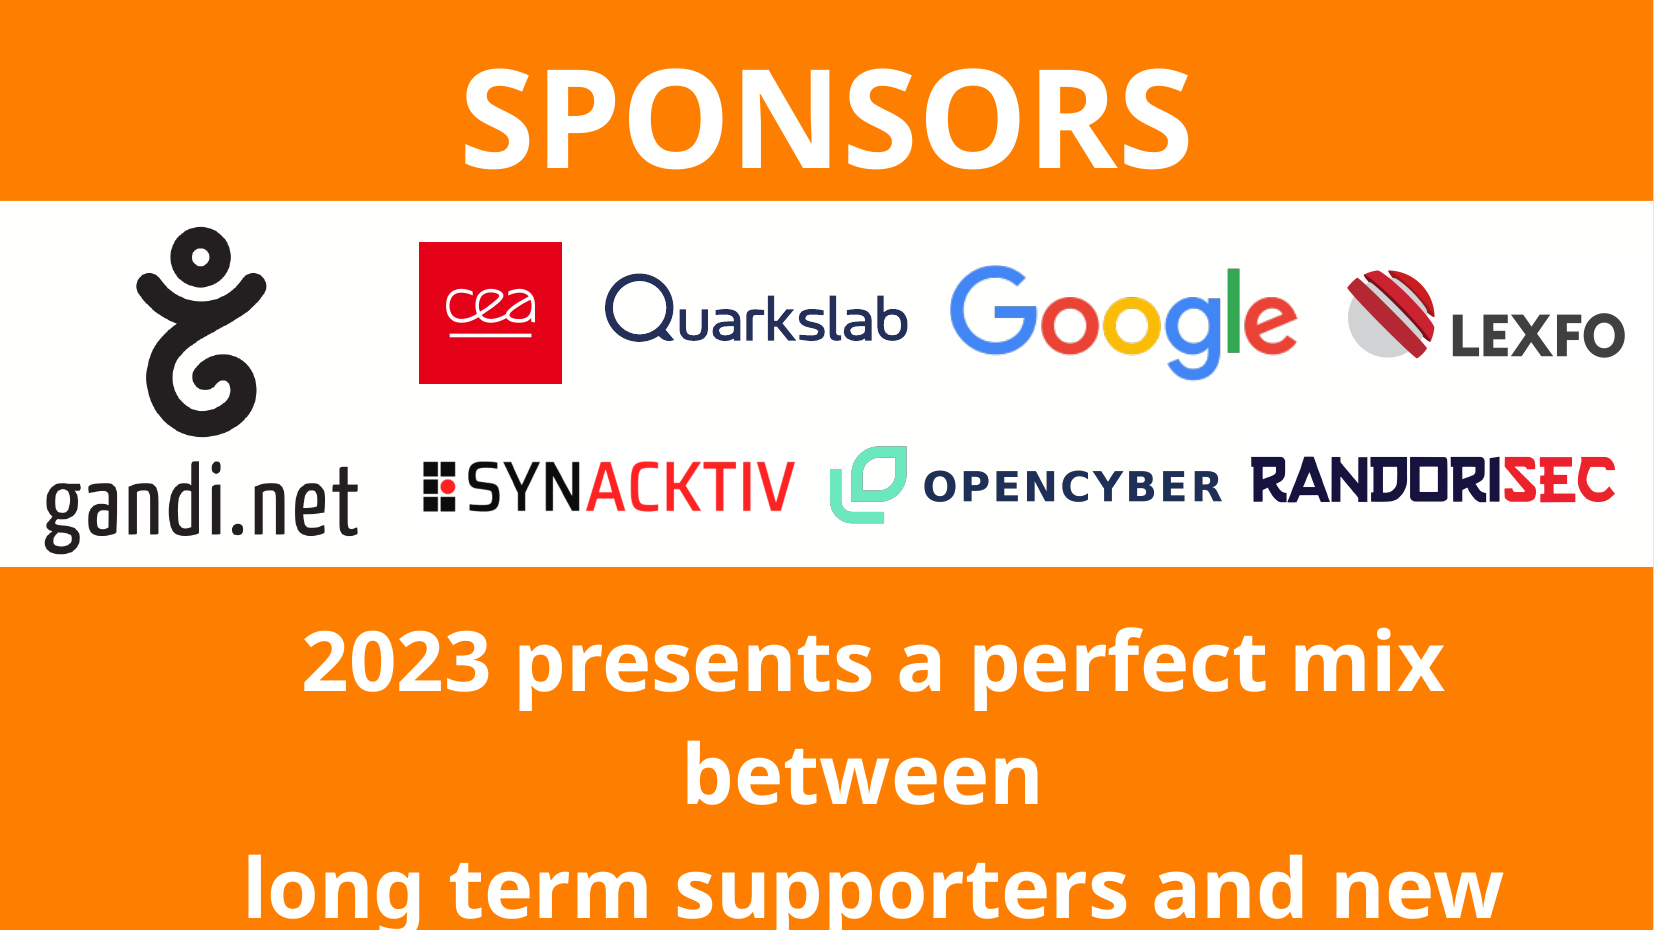

# SPONSORS
2023 presents a perfect mix between
long term supporters and new comers!
Thanks to you all 🥰